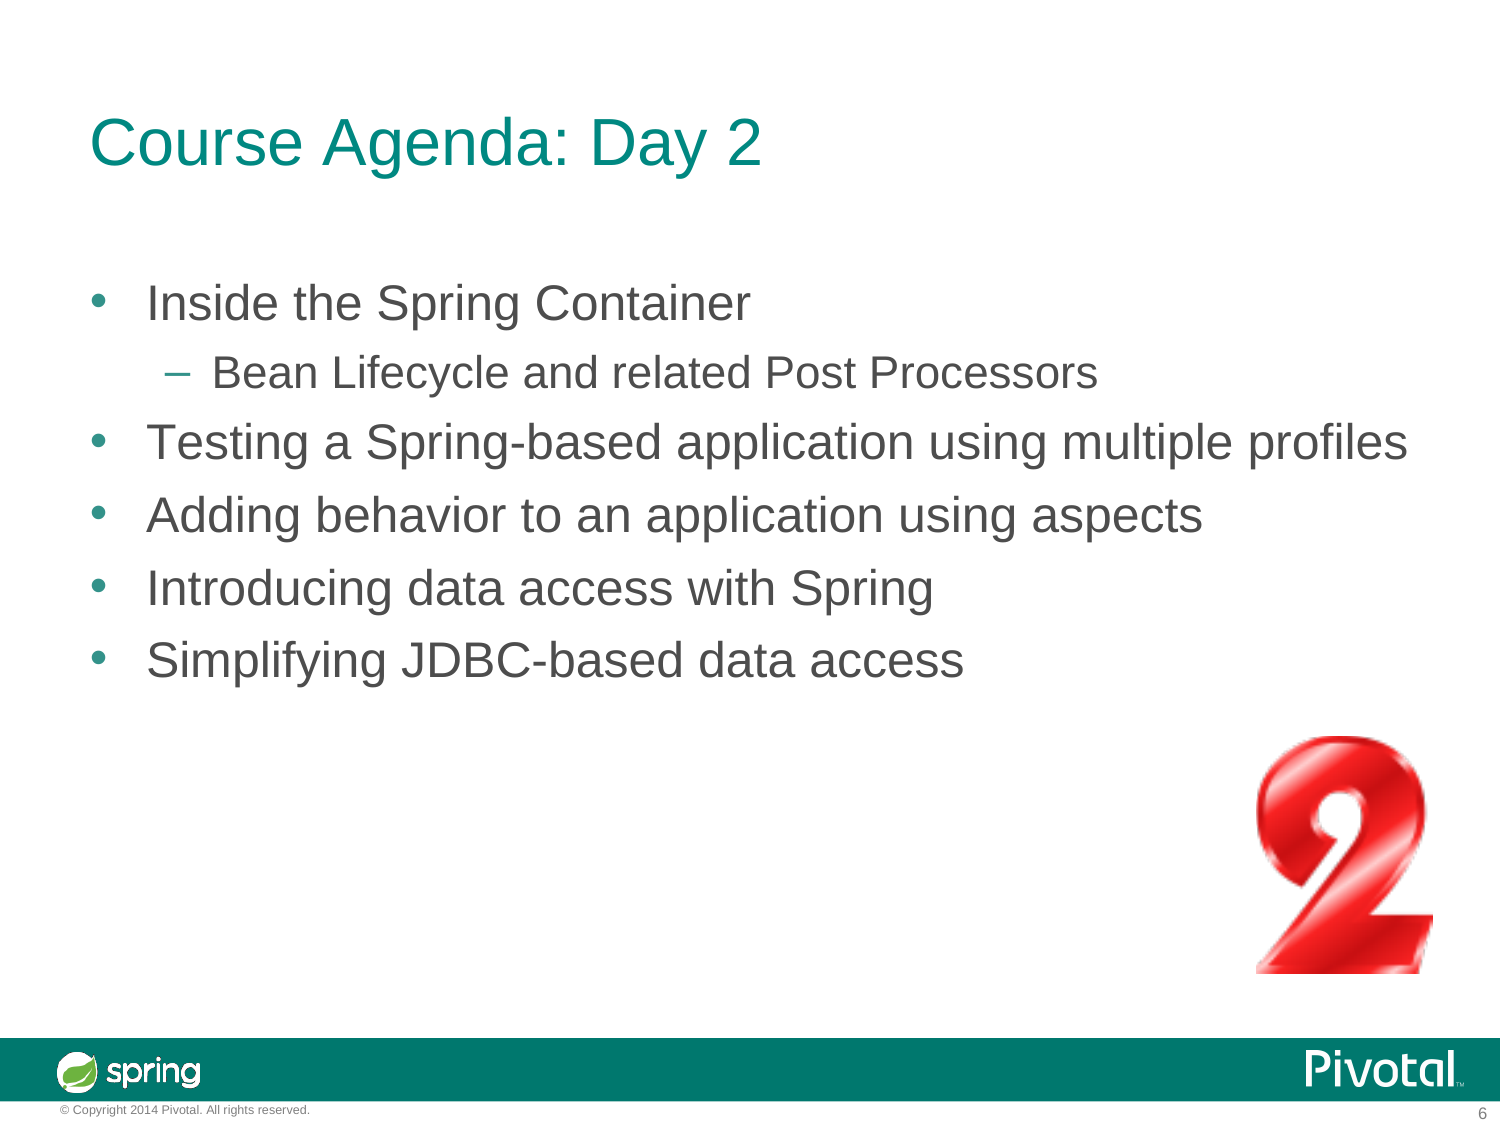

# Course Agenda: Day 2
Inside the Spring Container
Bean Lifecycle and related Post Processors
Testing a Spring-based application using multiple profiles
Adding behavior to an application using aspects
Introducing data access with Spring
Simplifying JDBC-based data access